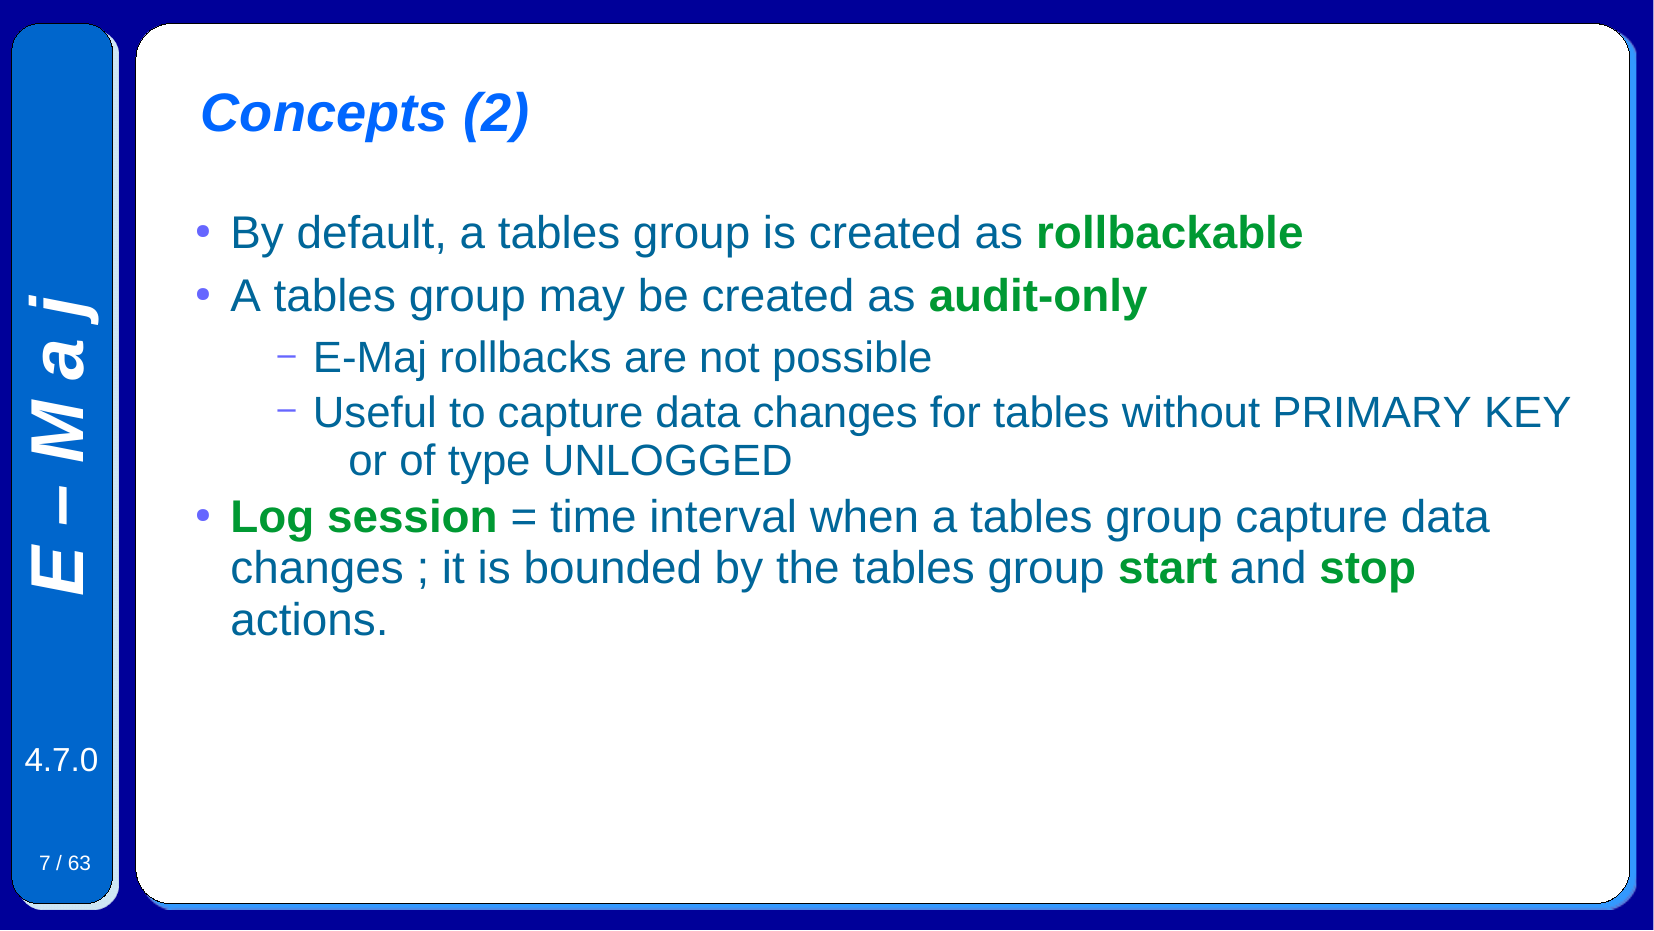

# Concepts (2)
By default, a tables group is created as rollbackable
A tables group may be created as audit-only
E-Maj rollbacks are not possible
Useful to capture data changes for tables without PRIMARY KEY or of type UNLOGGED
Log session = time interval when a tables group capture data changes ; it is bounded by the tables group start and stop actions.